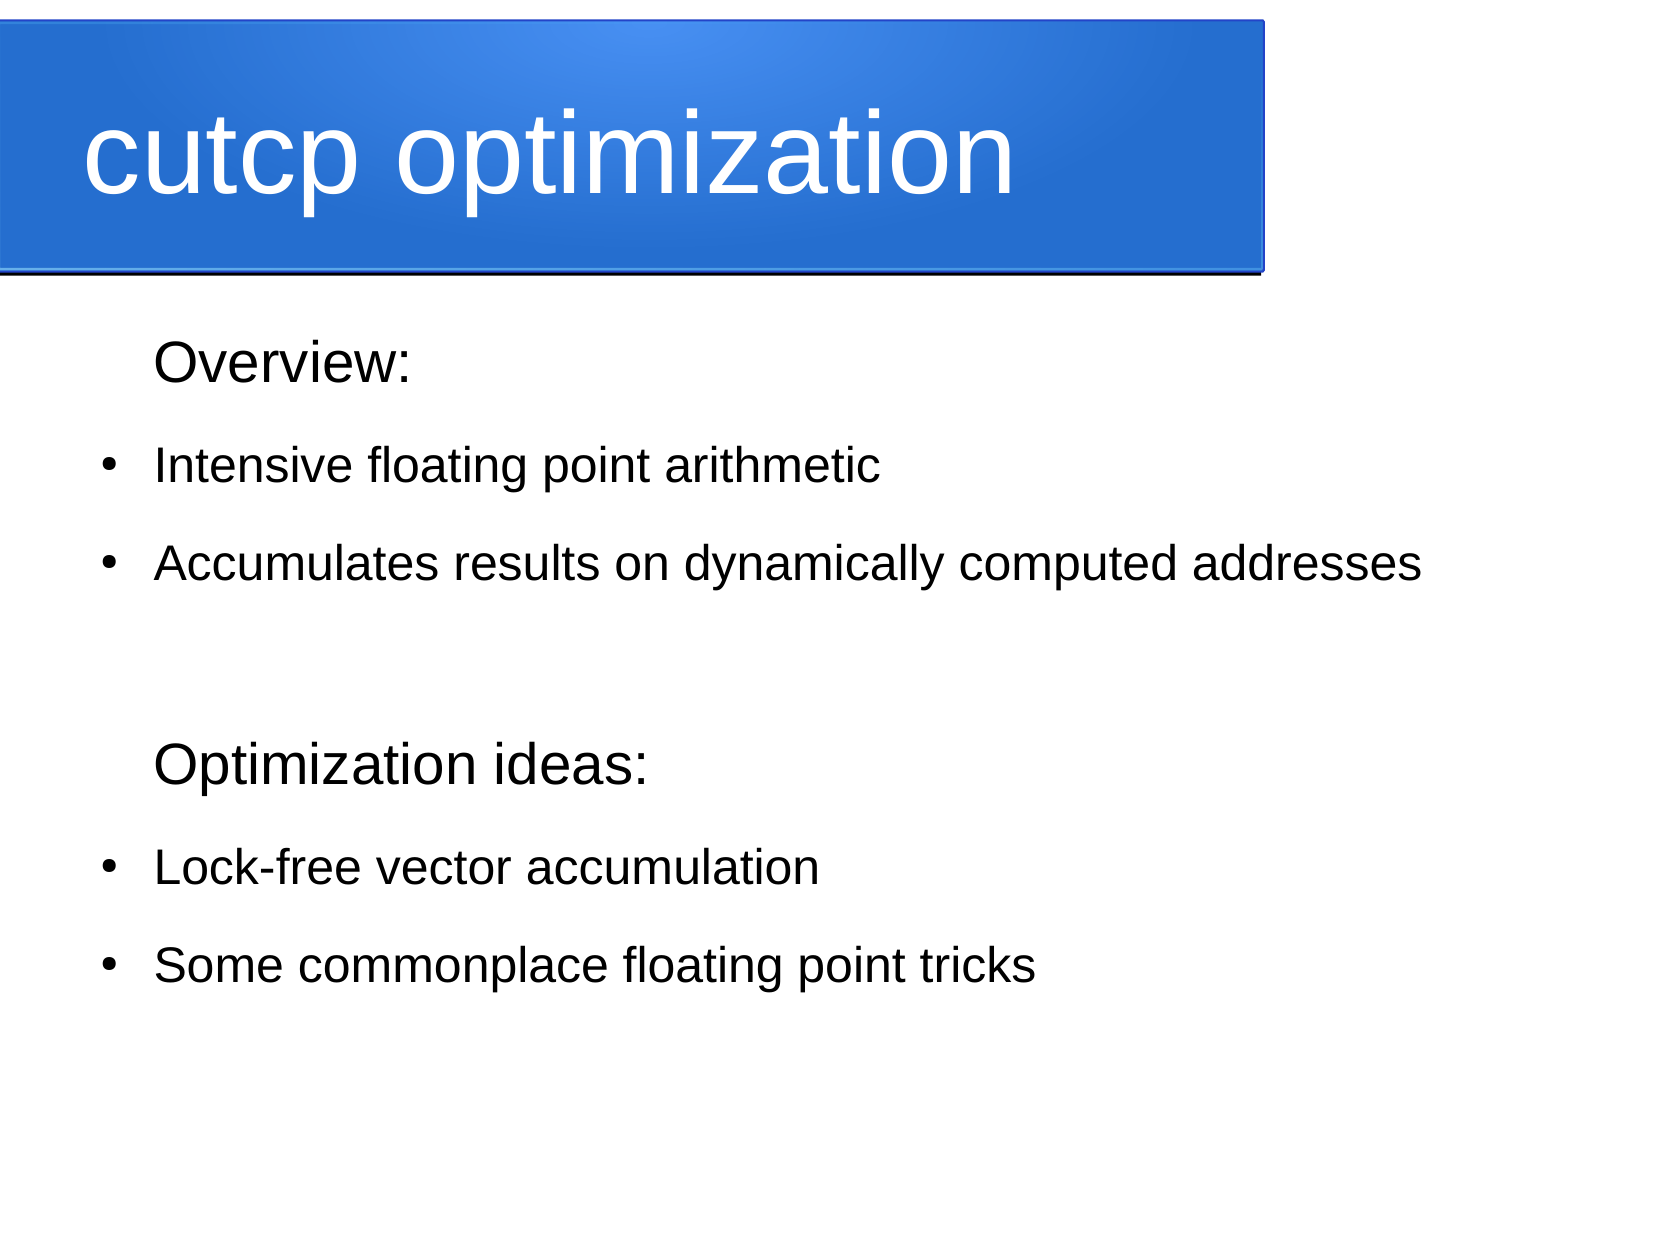

# cutcp optimization
Overview:
Intensive floating point arithmetic
Accumulates results on dynamically computed addresses
Optimization ideas:
Lock-free vector accumulation
Some commonplace floating point tricks